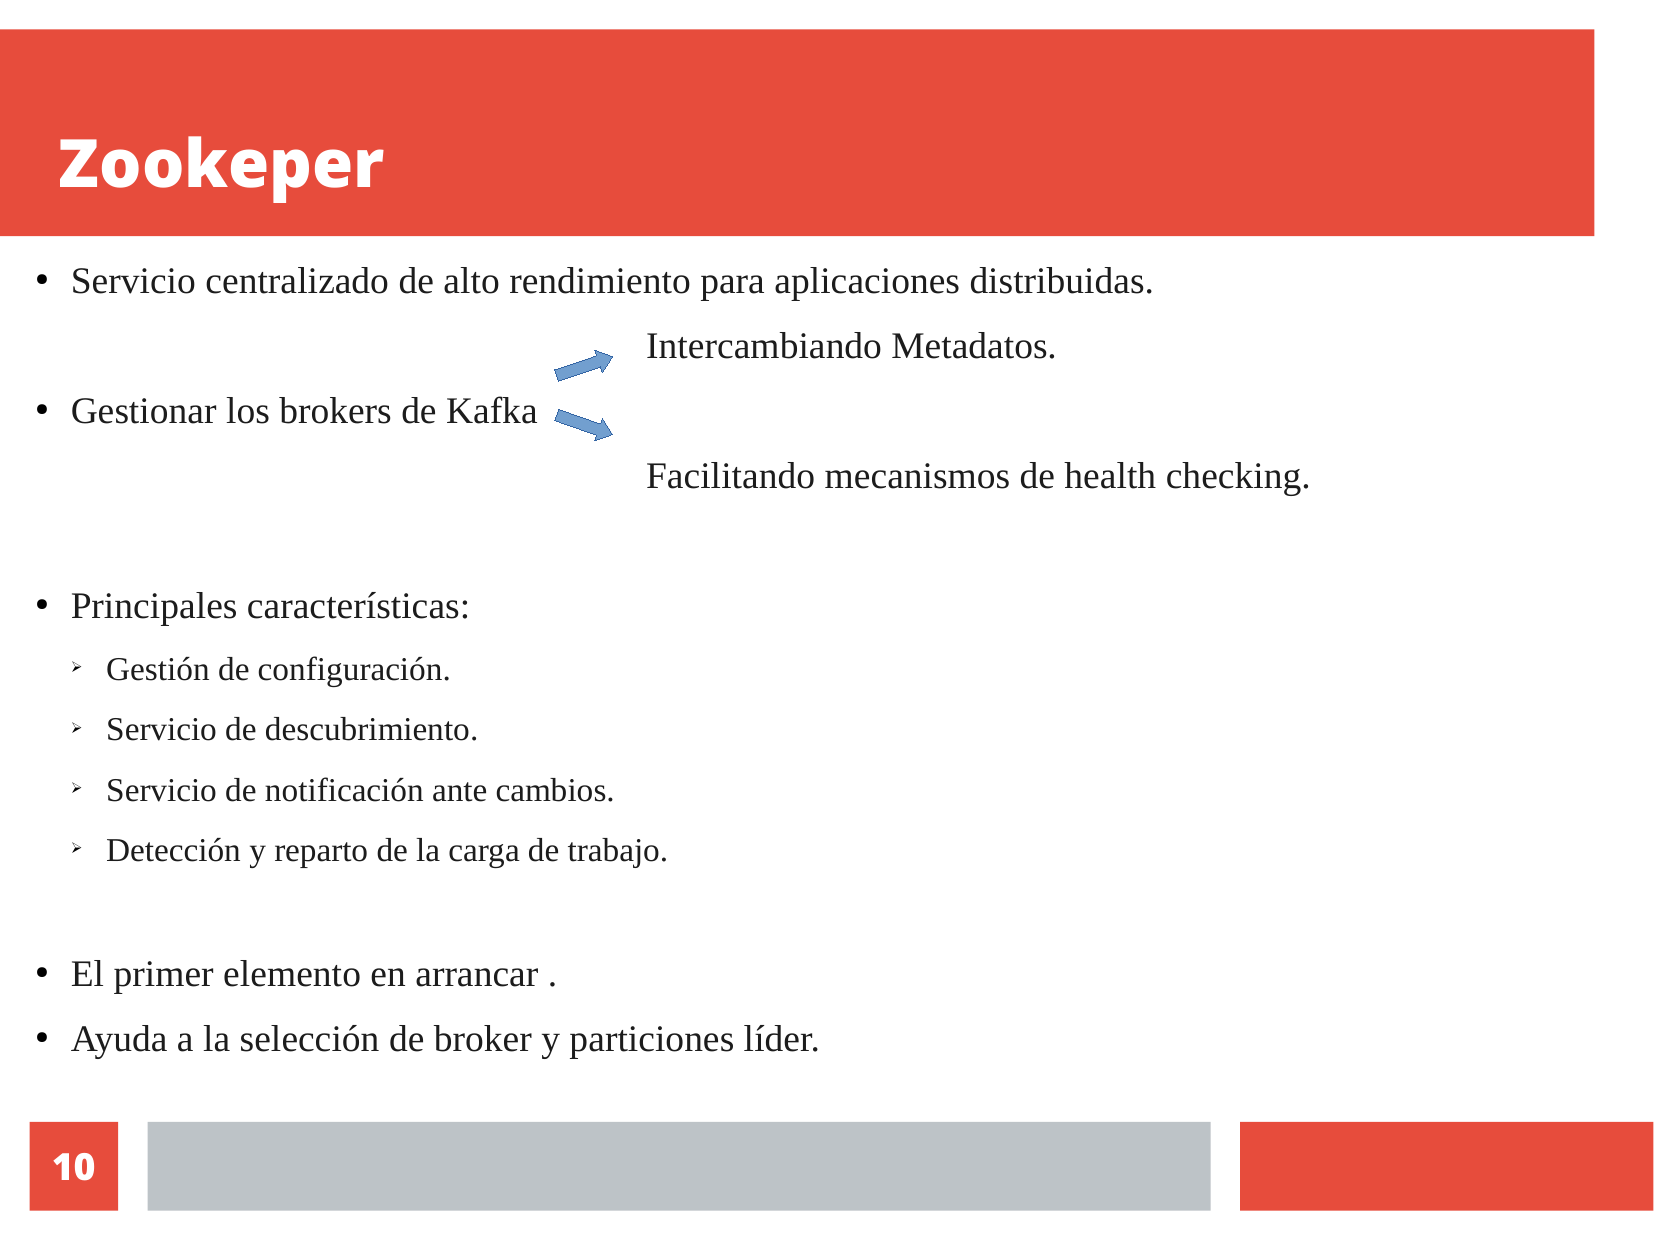

# Zookeper
Servicio centralizado de alto rendimiento para aplicaciones distribuidas.
 Intercambiando Metadatos.
Gestionar los brokers de Kafka
 Facilitando mecanismos de health checking.
Principales características:
Gestión de configuración.
Servicio de descubrimiento.
Servicio de notificación ante cambios.
Detección y reparto de la carga de trabajo.
El primer elemento en arrancar .
Ayuda a la selección de broker y particiones líder.
10